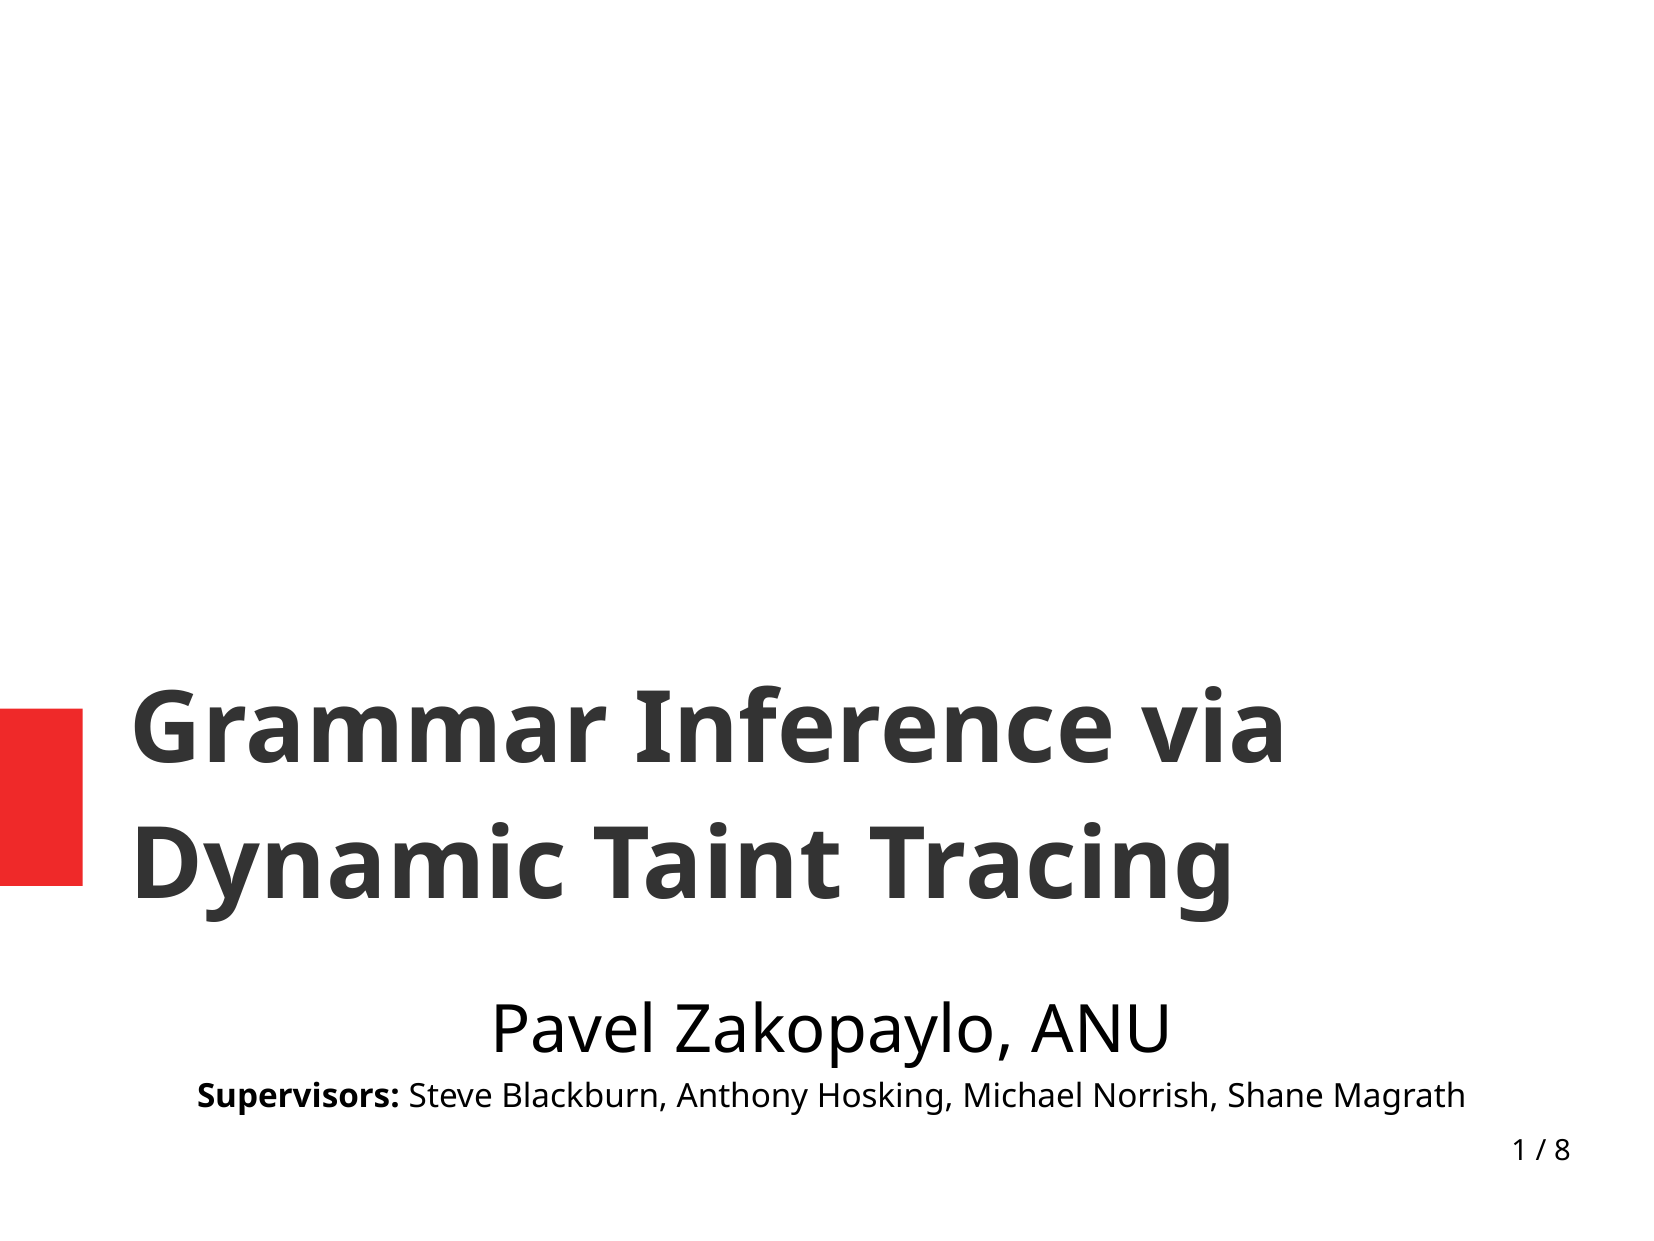

# Grammar Inference via Dynamic Taint Tracing
Pavel Zakopaylo, ANU
Supervisors: Steve Blackburn, Anthony Hosking, Michael Norrish, Shane Magrath
1